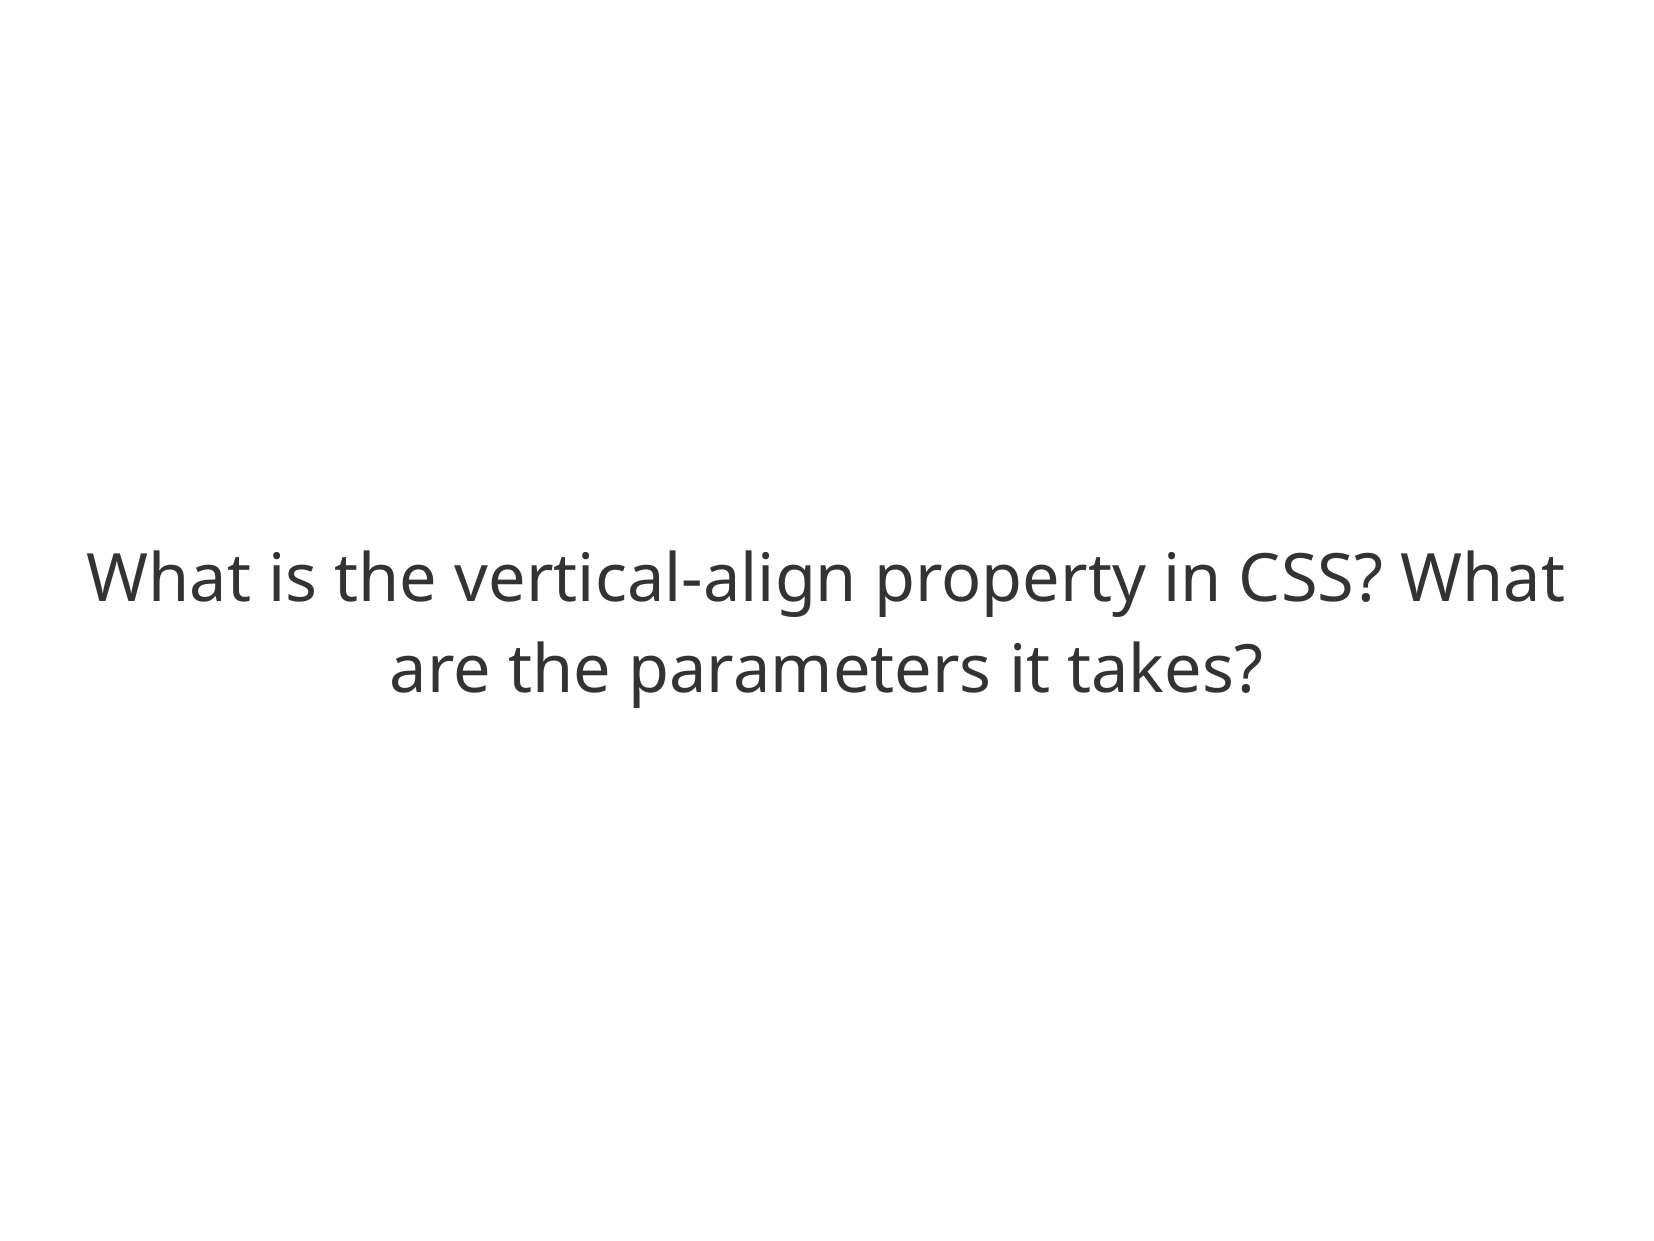

# What is the vertical-align property in CSS? What are the parameters it takes?